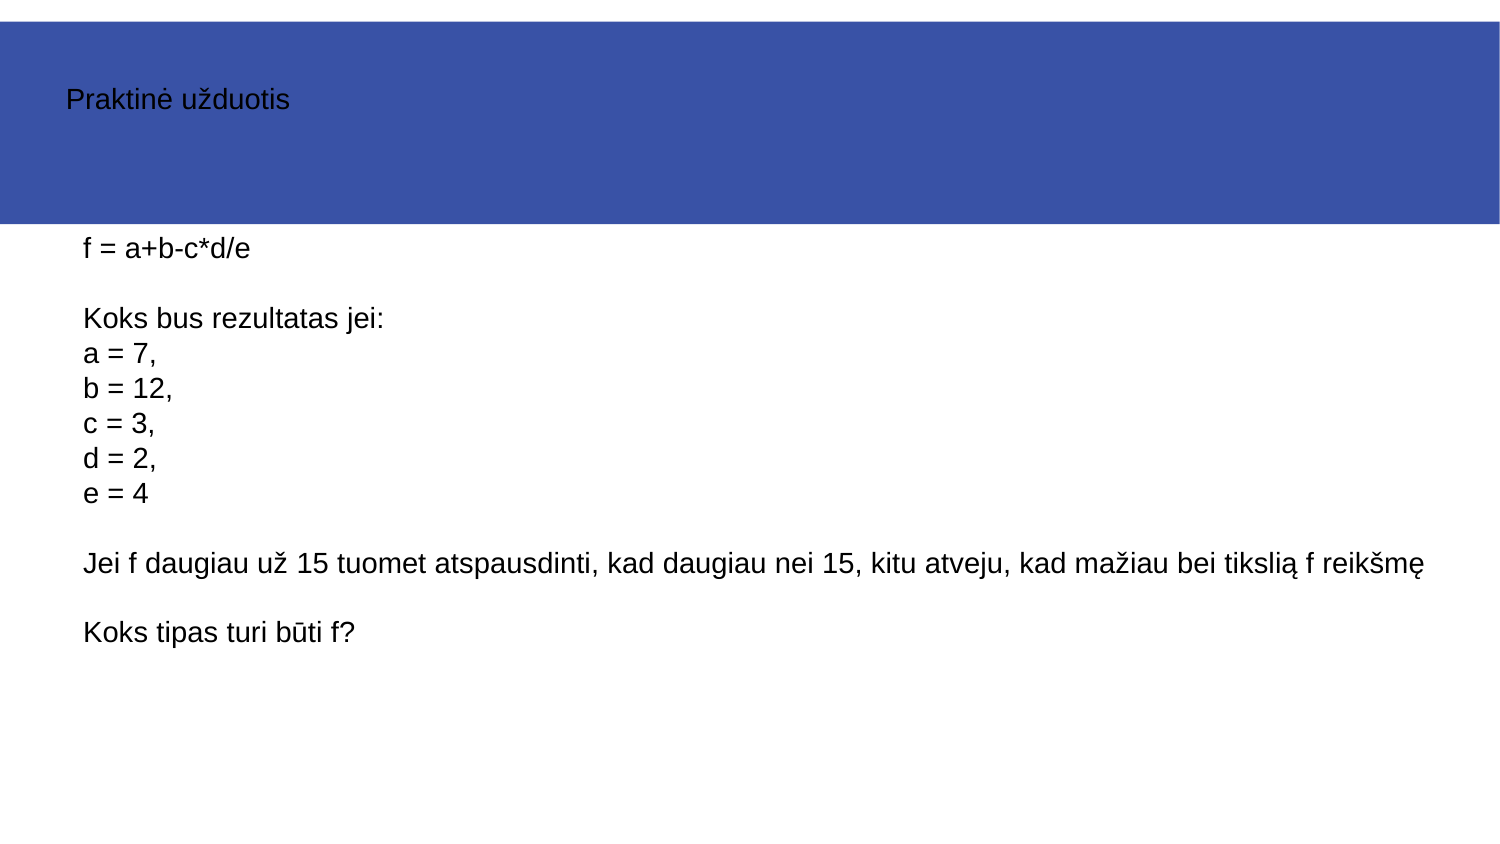

# Praktinė užduotis
f = a+b-c*d/e
Koks bus rezultatas jei:
a = 7,
b = 12,
c = 3,
d = 2,
e = 4
Jei f daugiau už 15 tuomet atspausdinti, kad daugiau nei 15, kitu atveju, kad mažiau bei tikslią f reikšmę
Koks tipas turi būti f?